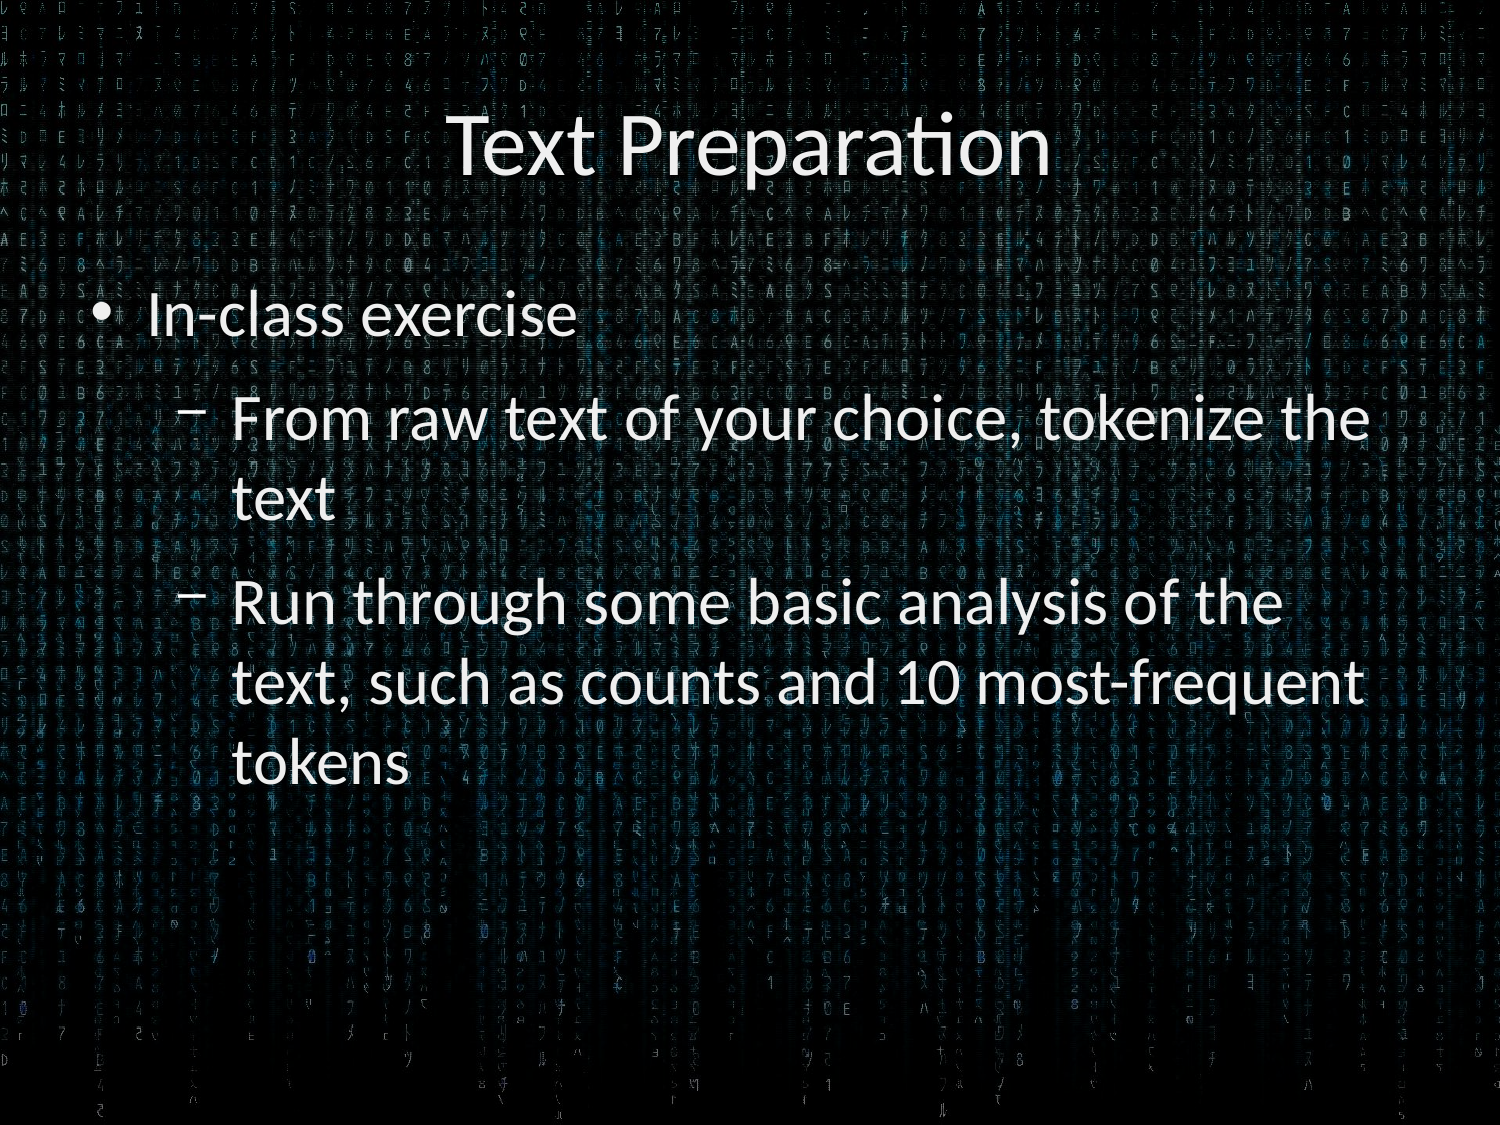

# Text Preparation
In-class exercise
From raw text of your choice, tokenize the text
Run through some basic analysis of the text, such as counts and 10 most-frequent tokens